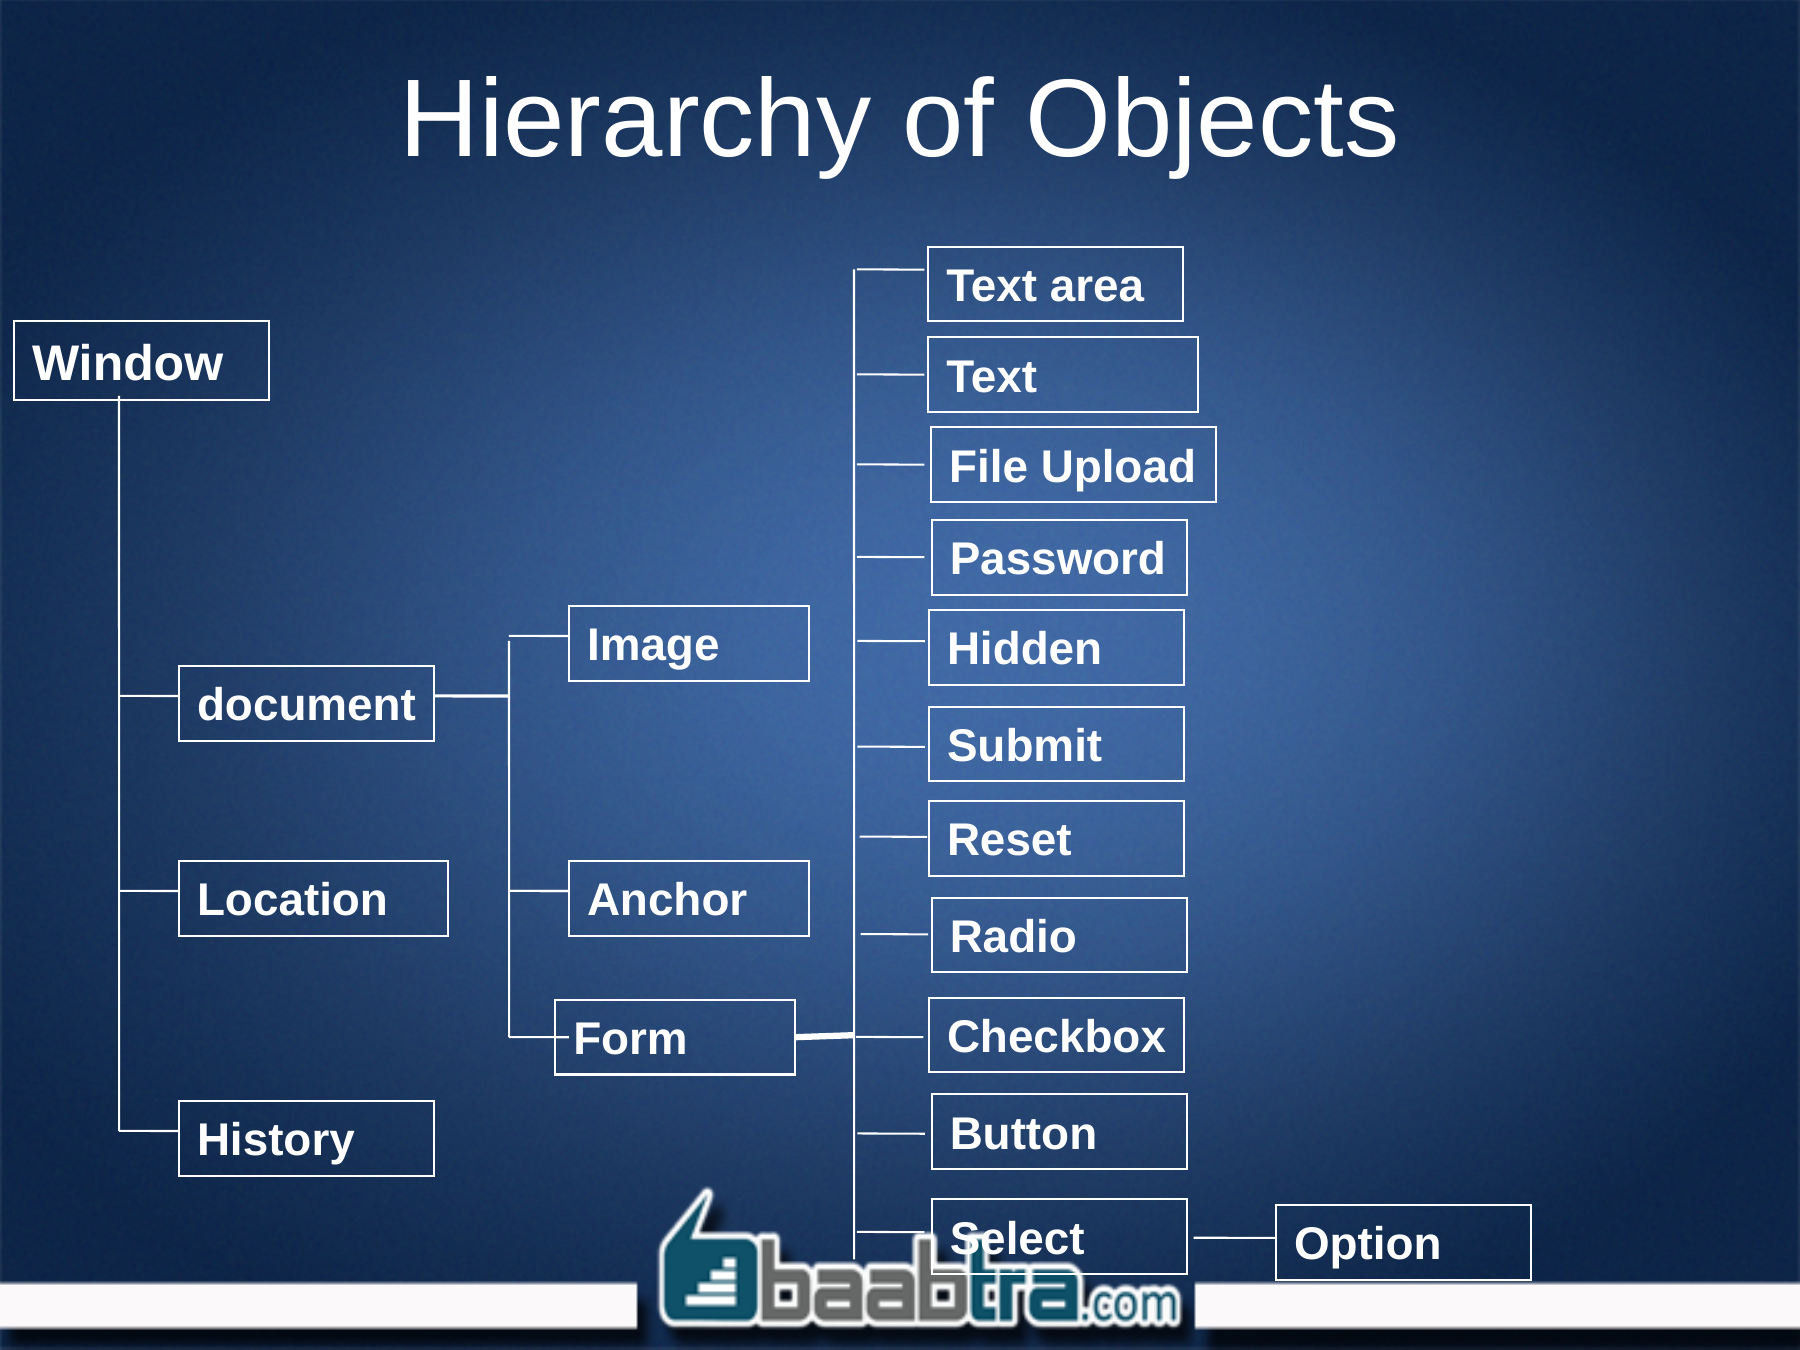

# Hierarchy of Objects
Text area
Window
Text
File Upload
Password
Image
Hidden
document
Submit
Reset
Location
Anchor
Radio
Checkbox
Form
Button
History
Select
Option